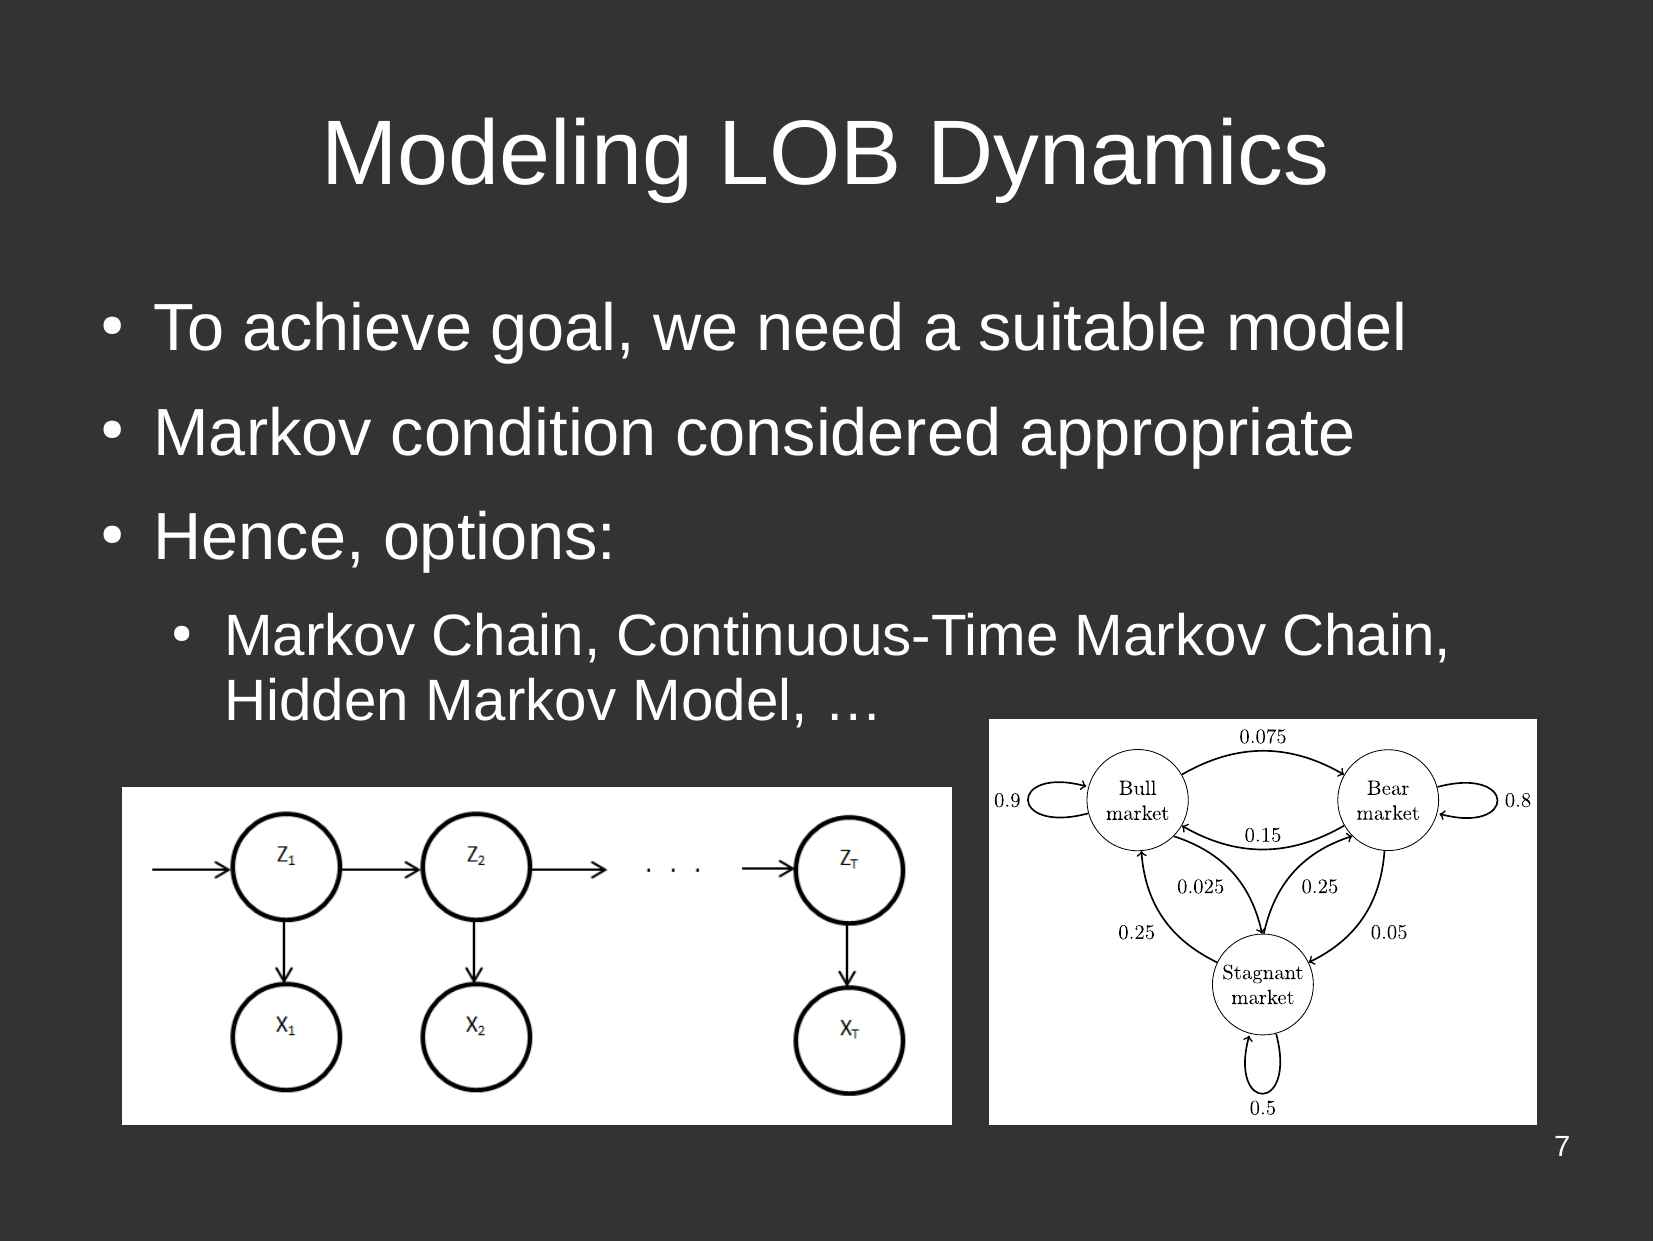

# Modeling LOB Dynamics
To achieve goal, we need a suitable model
Markov condition considered appropriate
Hence, options:
Markov Chain, Continuous-Time Markov Chain, Hidden Markov Model, …
7